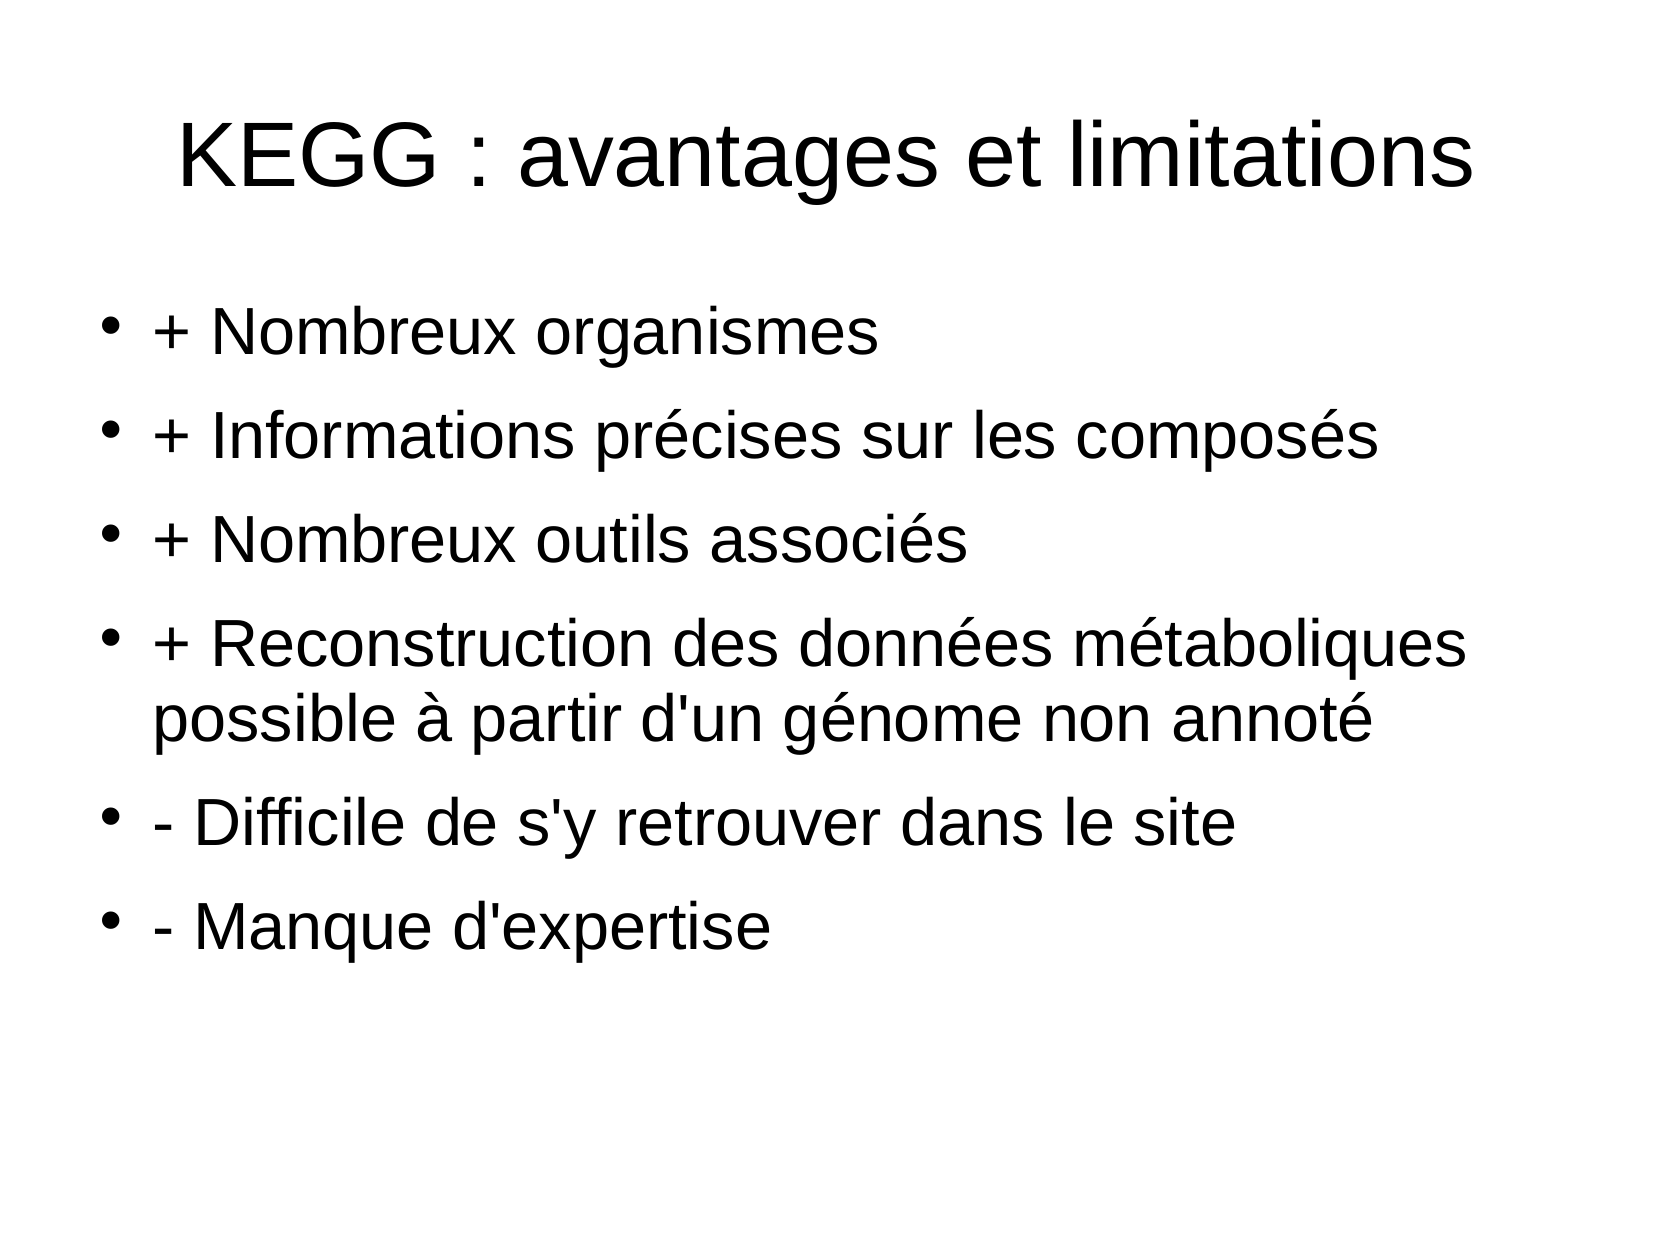

# KEGG : avantages et limitations
+ Nombreux organismes
+ Informations précises sur les composés
+ Nombreux outils associés
+ Reconstruction des données métaboliques possible à partir d'un génome non annoté
- Difficile de s'y retrouver dans le site
- Manque d'expertise